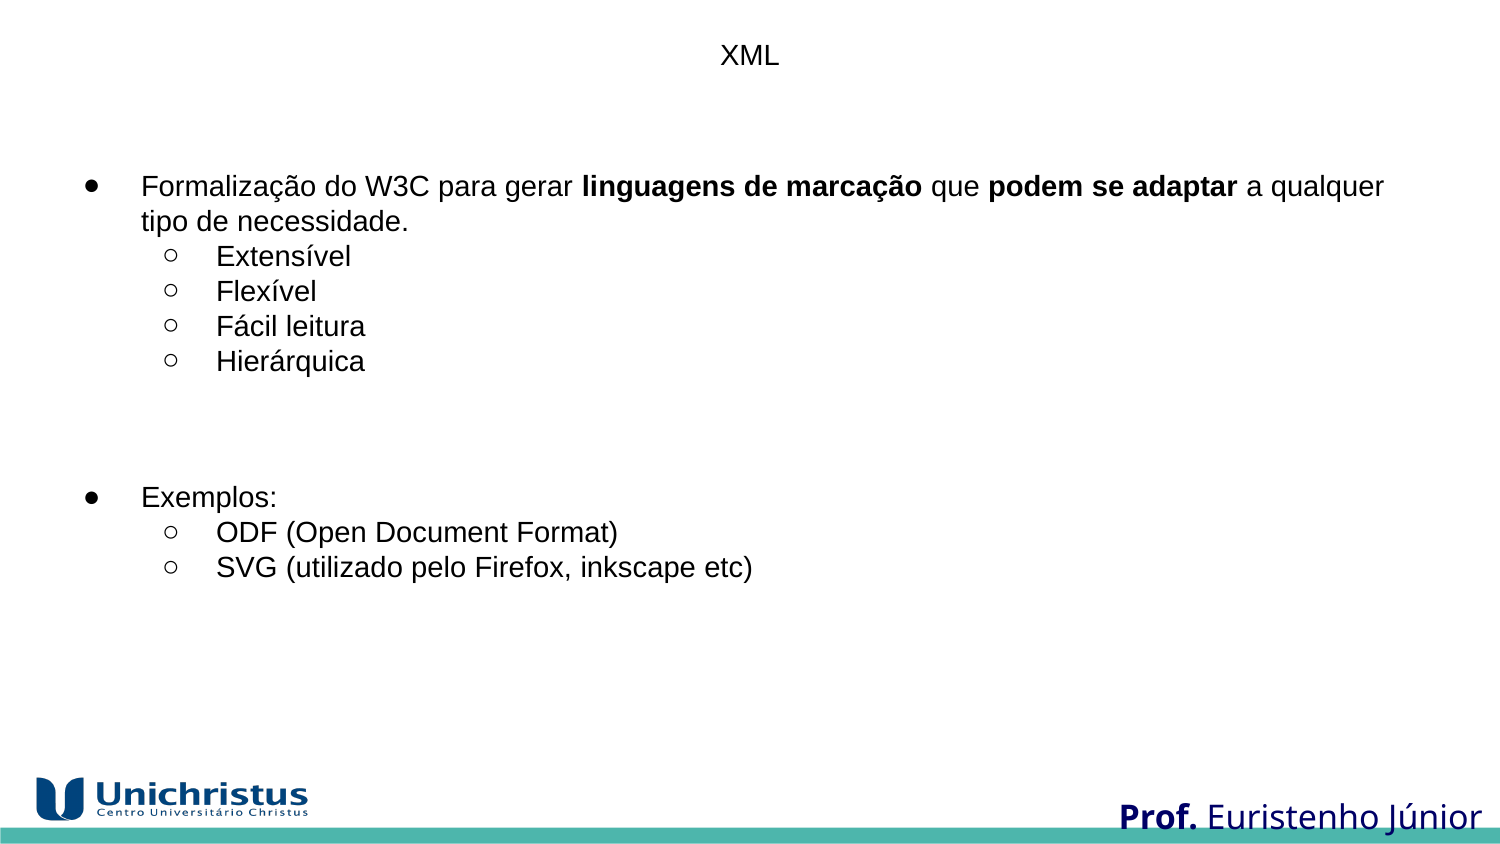

# XML
Formalização do W3C para gerar linguagens de marcação que podem se adaptar a qualquer tipo de necessidade.
Extensível
Flexível
Fácil leitura
Hierárquica
Exemplos:
ODF (Open Document Format)
SVG (utilizado pelo Firefox, inkscape etc)